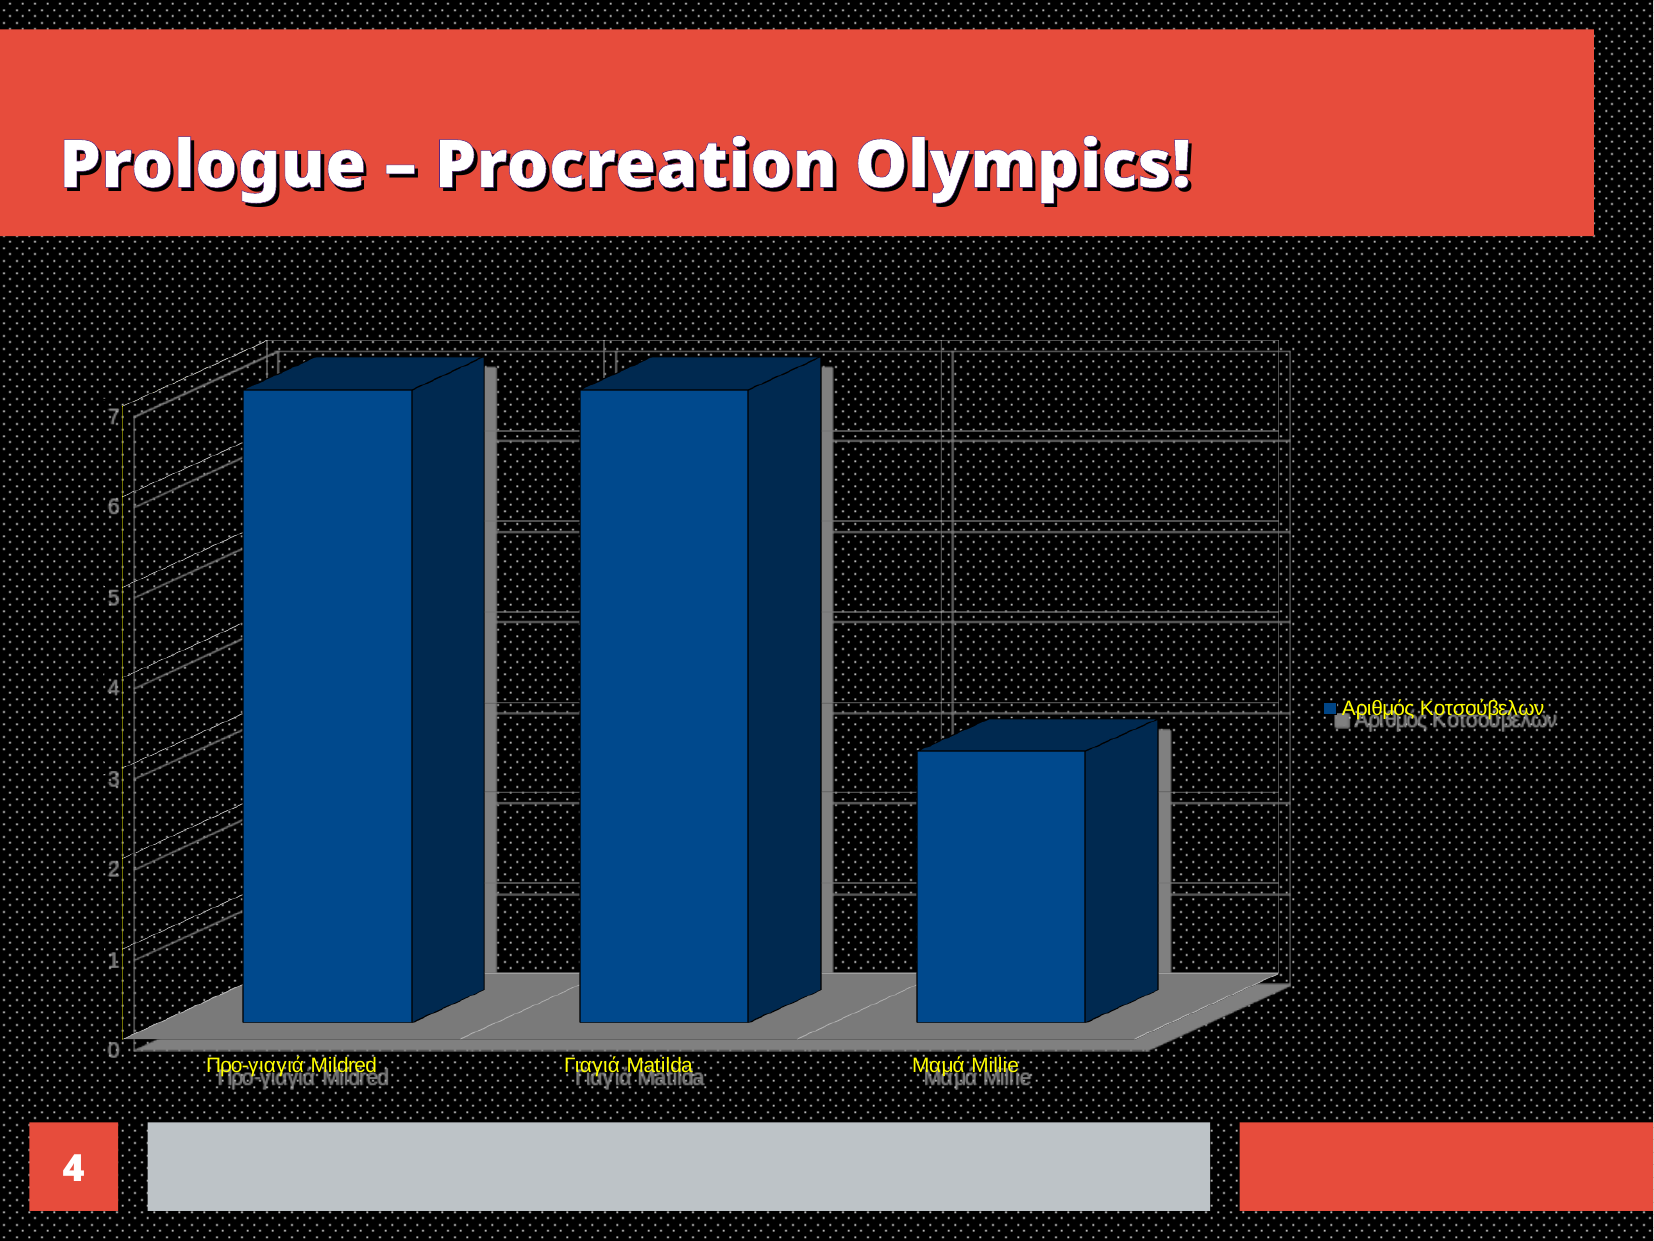

# Prologue – Procreation Olympics!
[unsupported chart]
4